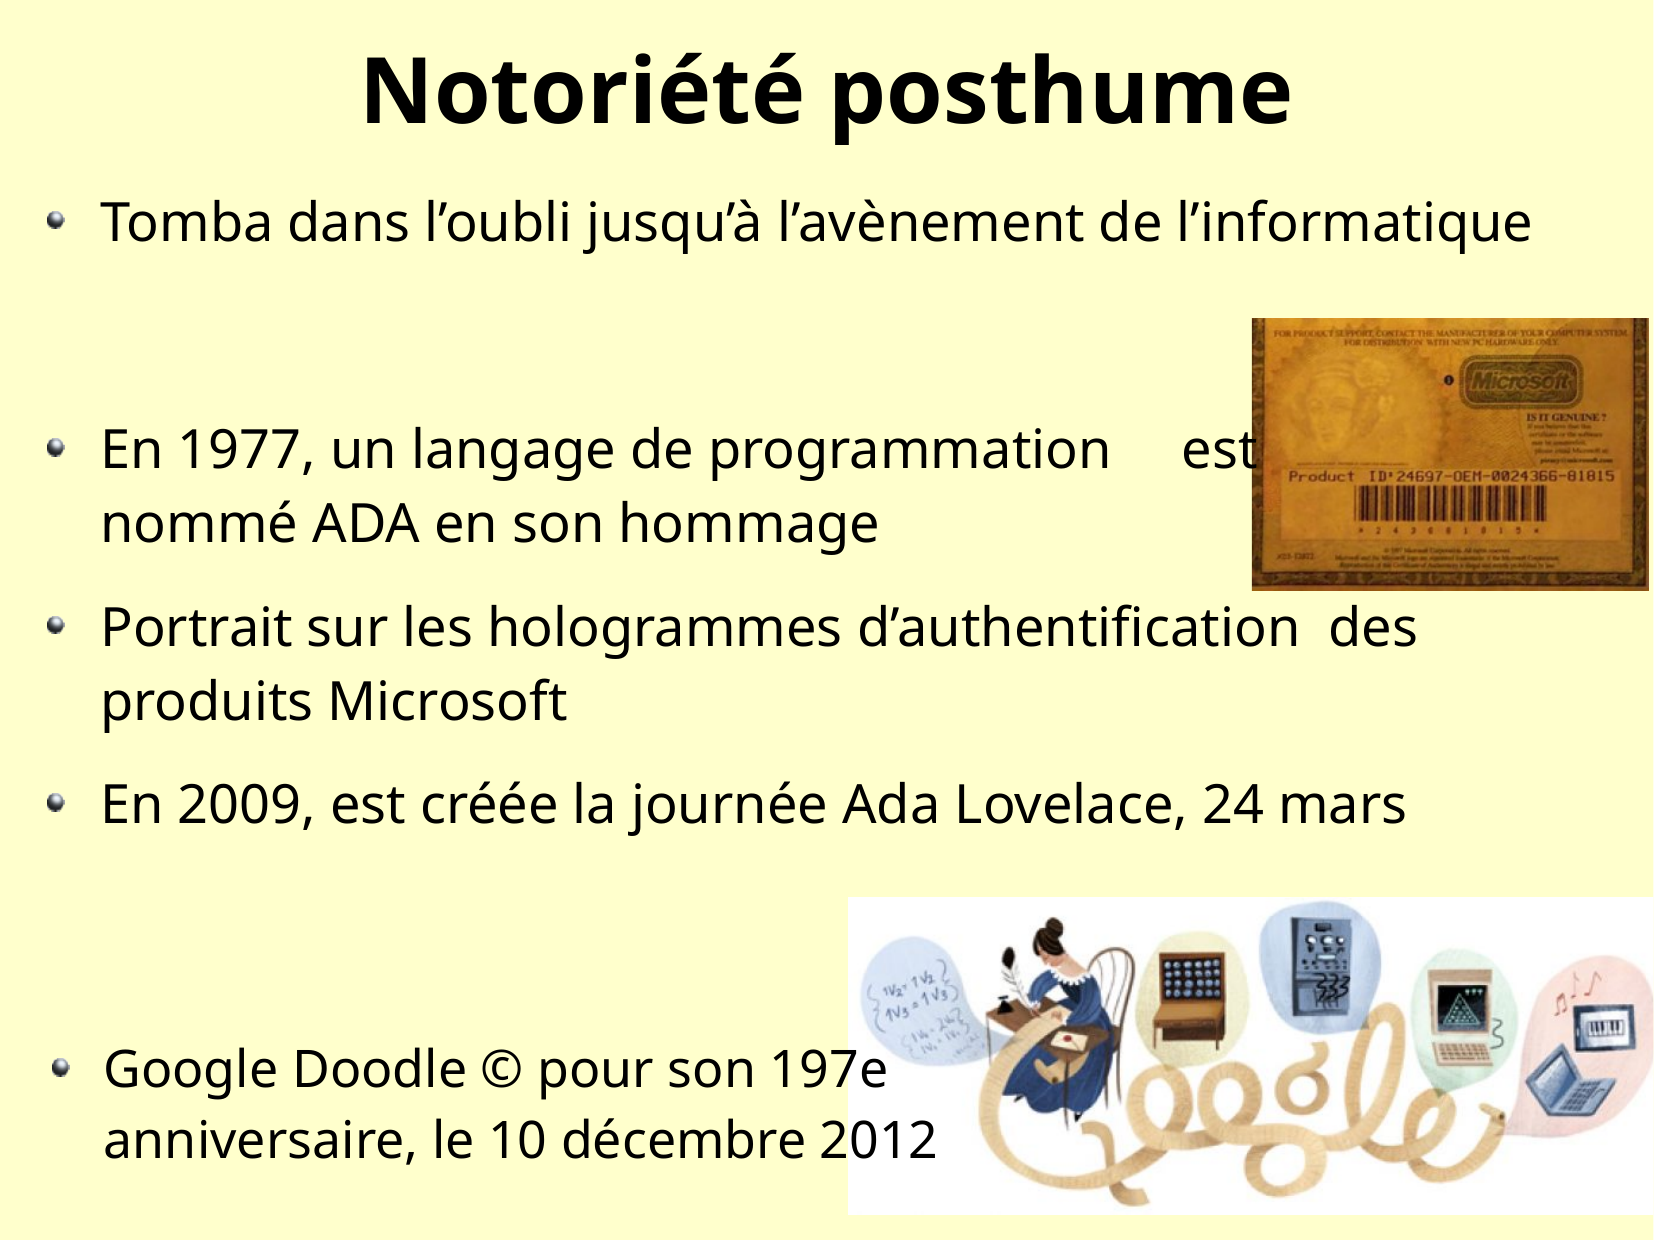

# Notoriété posthume
Tomba dans l’oubli jusqu’à l’avènement de l’informatique
En 1977, un langage de programmation est nommé ADA en son hommage
Portrait sur les hologrammes d’authentification des produits Microsoft
En 2009, est créée la journée Ada Lovelace, 24 mars
Google Doodle © pour son 197e anniversaire, le 10 décembre 2012